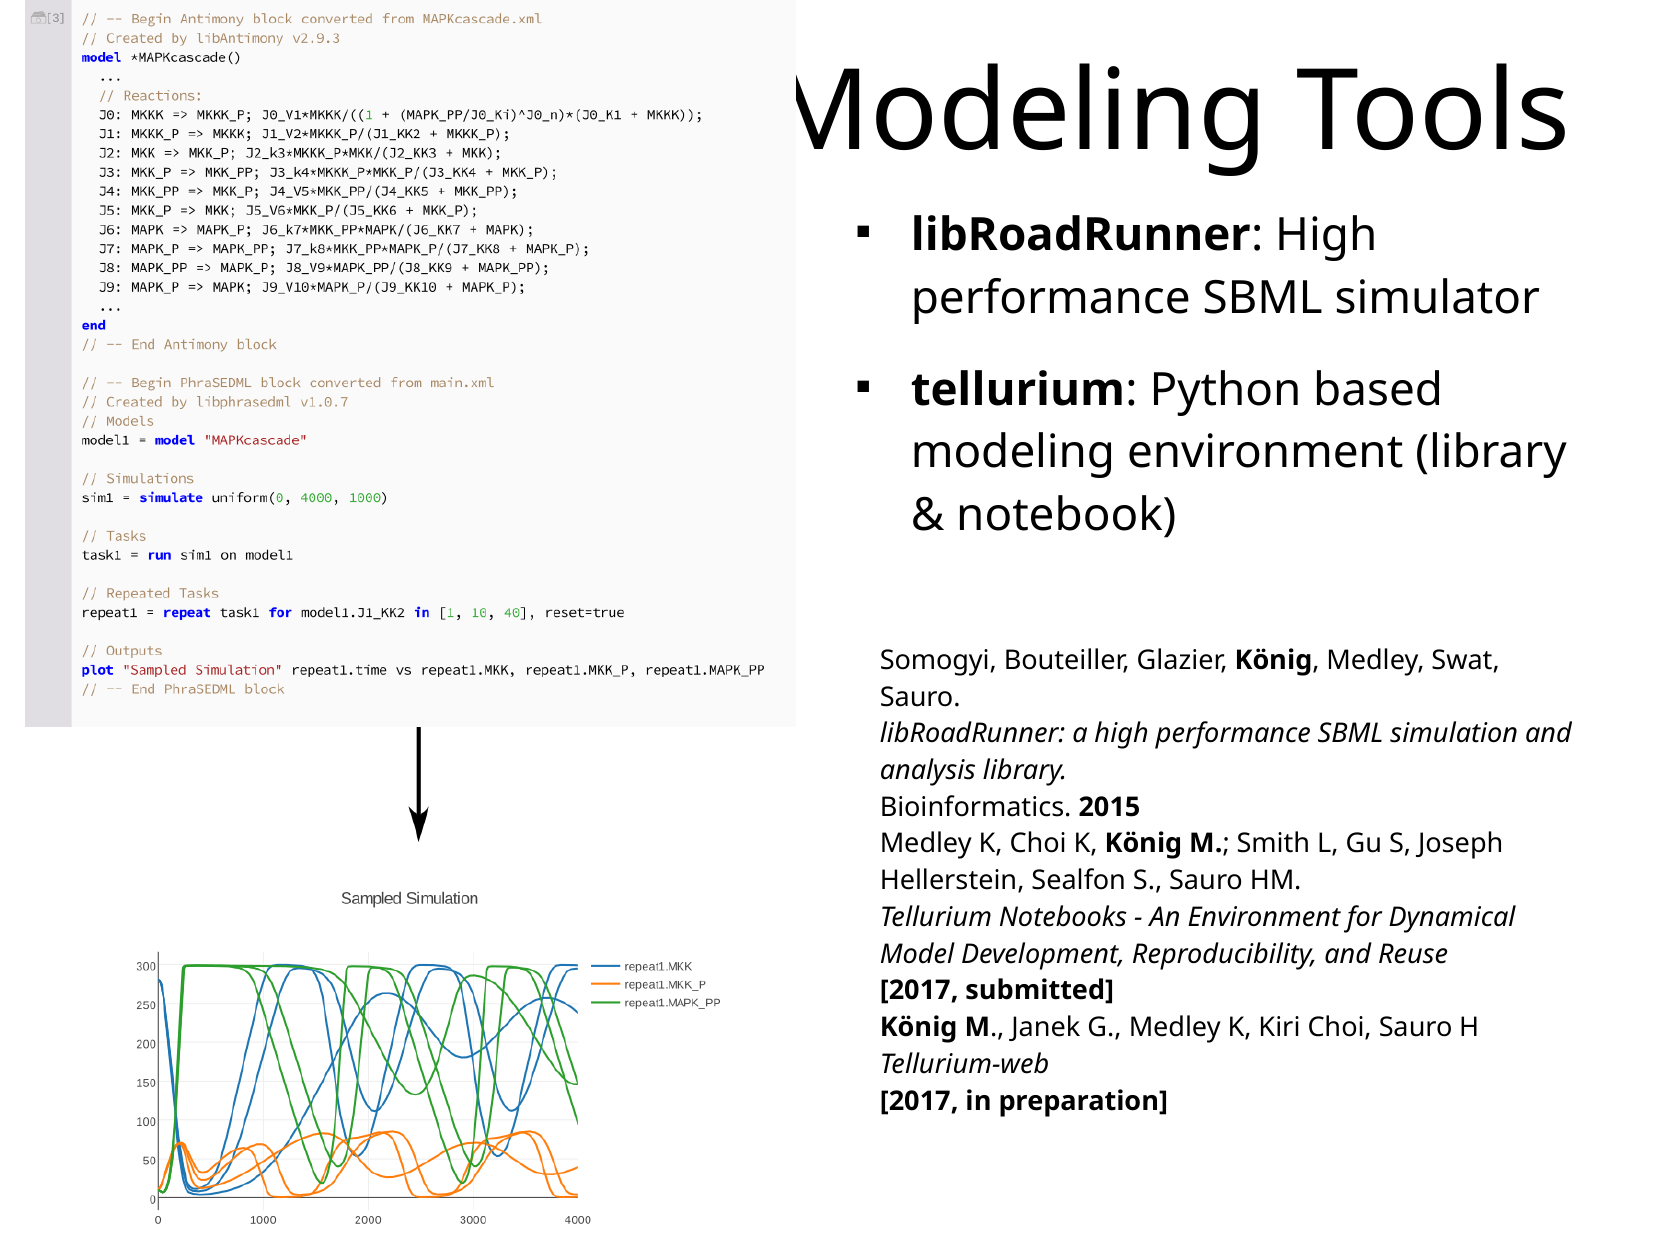

# Modeling Tools
libRoadRunner: High performance SBML simulator
tellurium: Python based modeling environment (library & notebook)
Somogyi, Bouteiller, Glazier, König, Medley, Swat, Sauro.
libRoadRunner: a high performance SBML simulation and analysis library.
Bioinformatics. 2015
Medley K, Choi K, König M.; Smith L, Gu S, Joseph Hellerstein, Sealfon S., Sauro HM.
Tellurium Notebooks - An Environment for Dynamical Model Development, Reproducibility, and Reuse
[2017, submitted]
König M., Janek G., Medley K, Kiri Choi, Sauro H
Tellurium-web
[2017, in preparation]